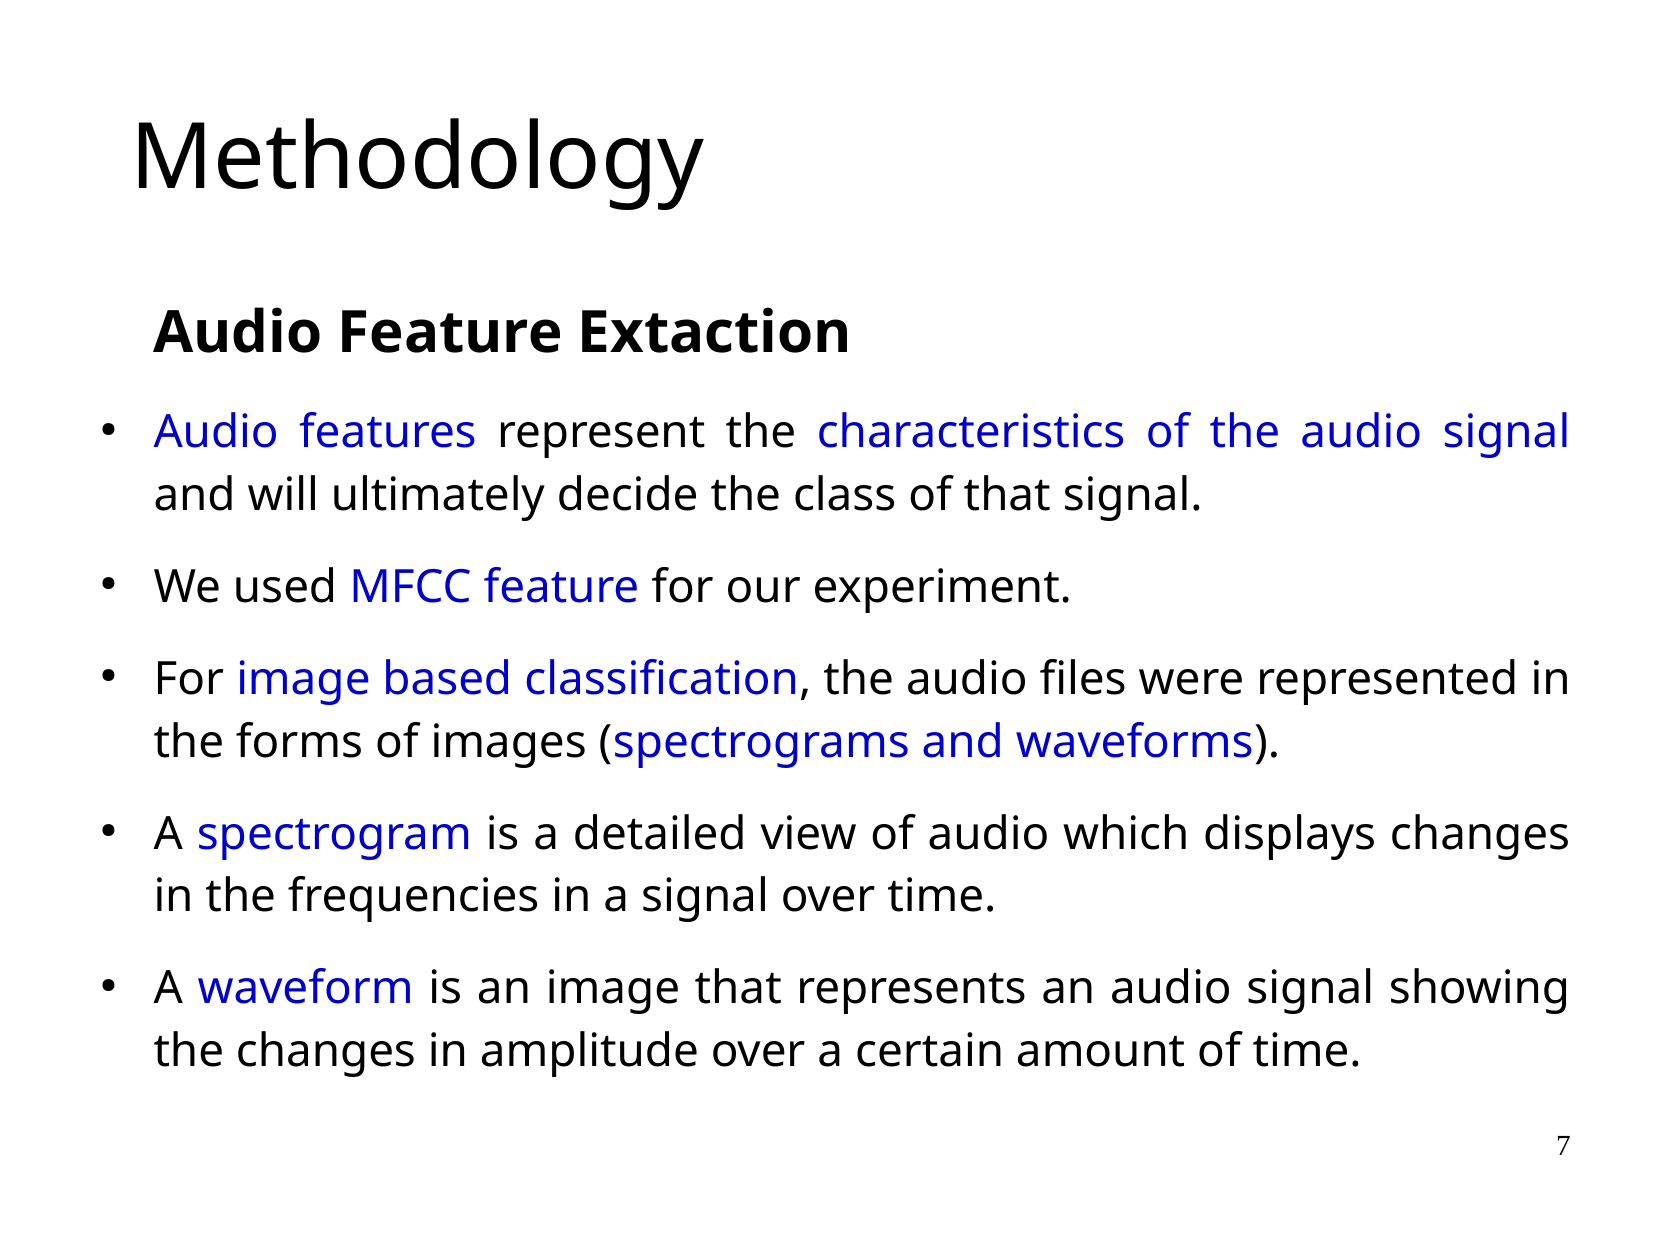

# Methodology
Audio Feature Extaction
Audio features represent the characteristics of the audio signal and will ultimately decide the class of that signal.
We used MFCC feature for our experiment.
For image based classification, the audio files were represented in the forms of images (spectrograms and waveforms).
A spectrogram is a detailed view of audio which displays changes in the frequencies in a signal over time.
A waveform is an image that represents an audio signal showing the changes in amplitude over a certain amount of time.
7